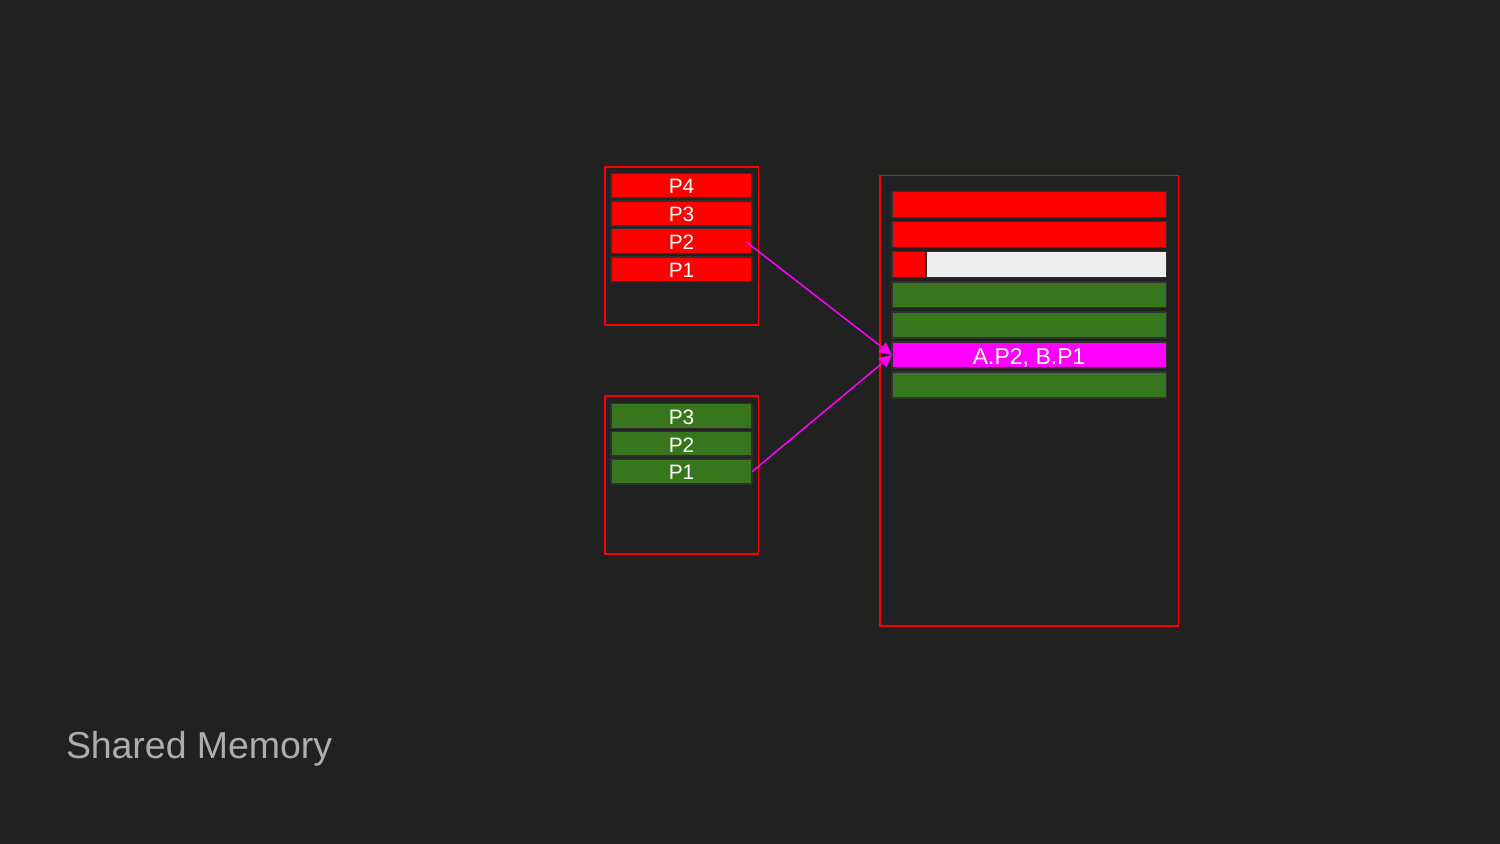

P4
P3
P2
P1
A.P2, B.P1
P3
P2
P1
# Shared Memory